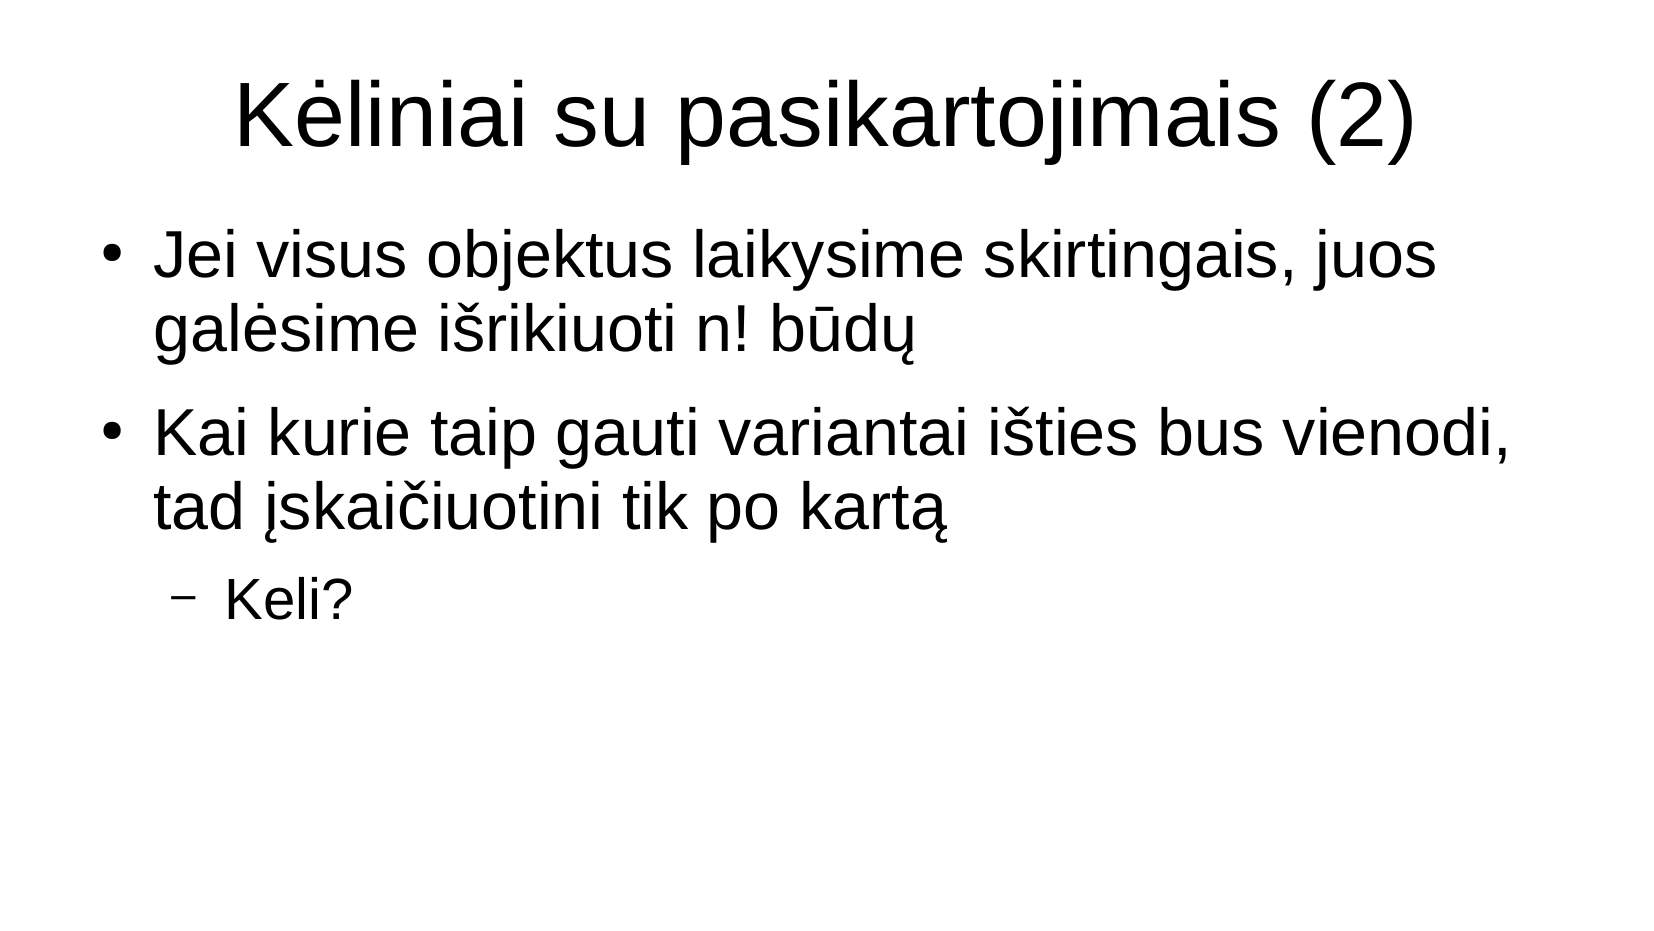

# Kėliniai su pasikartojimais (2)
Jei visus objektus laikysime skirtingais, juos galėsime išrikiuoti n! būdų
Kai kurie taip gauti variantai išties bus vienodi, tad įskaičiuotini tik po kartą
Keli?